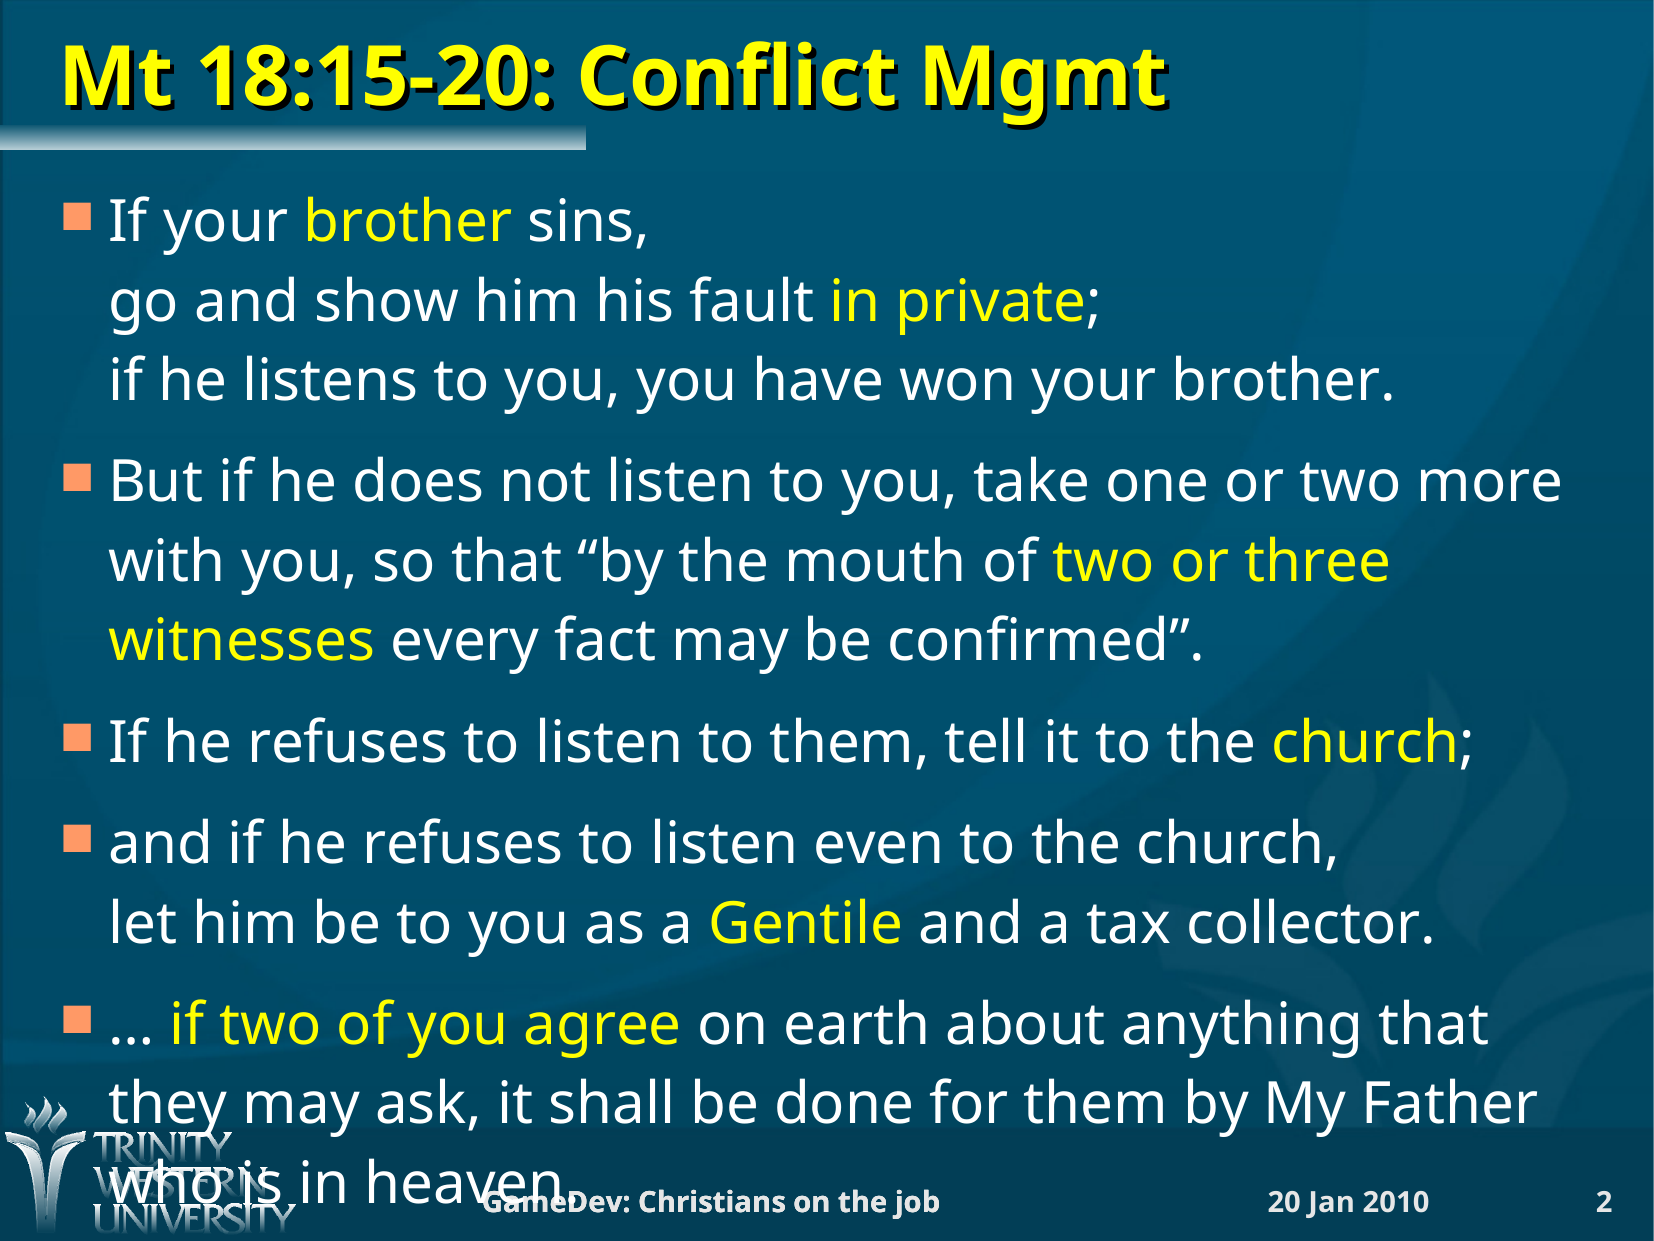

# Mt 18:15-20: Conflict Mgmt
If your brother sins,
go and show him his fault in private;
if he listens to you, you have won your brother.
But if he does not listen to you, take one or two more with you, so that “by the mouth of two or three witnesses every fact may be confirmed”.
If he refuses to listen to them, tell it to the church;
and if he refuses to listen even to the church,
let him be to you as a Gentile and a tax collector.
… if two of you agree on earth about anything that they may ask, it shall be done for them by My Father who is in heaven.
GameDev: Christians on the job
20 Jan 2010
2